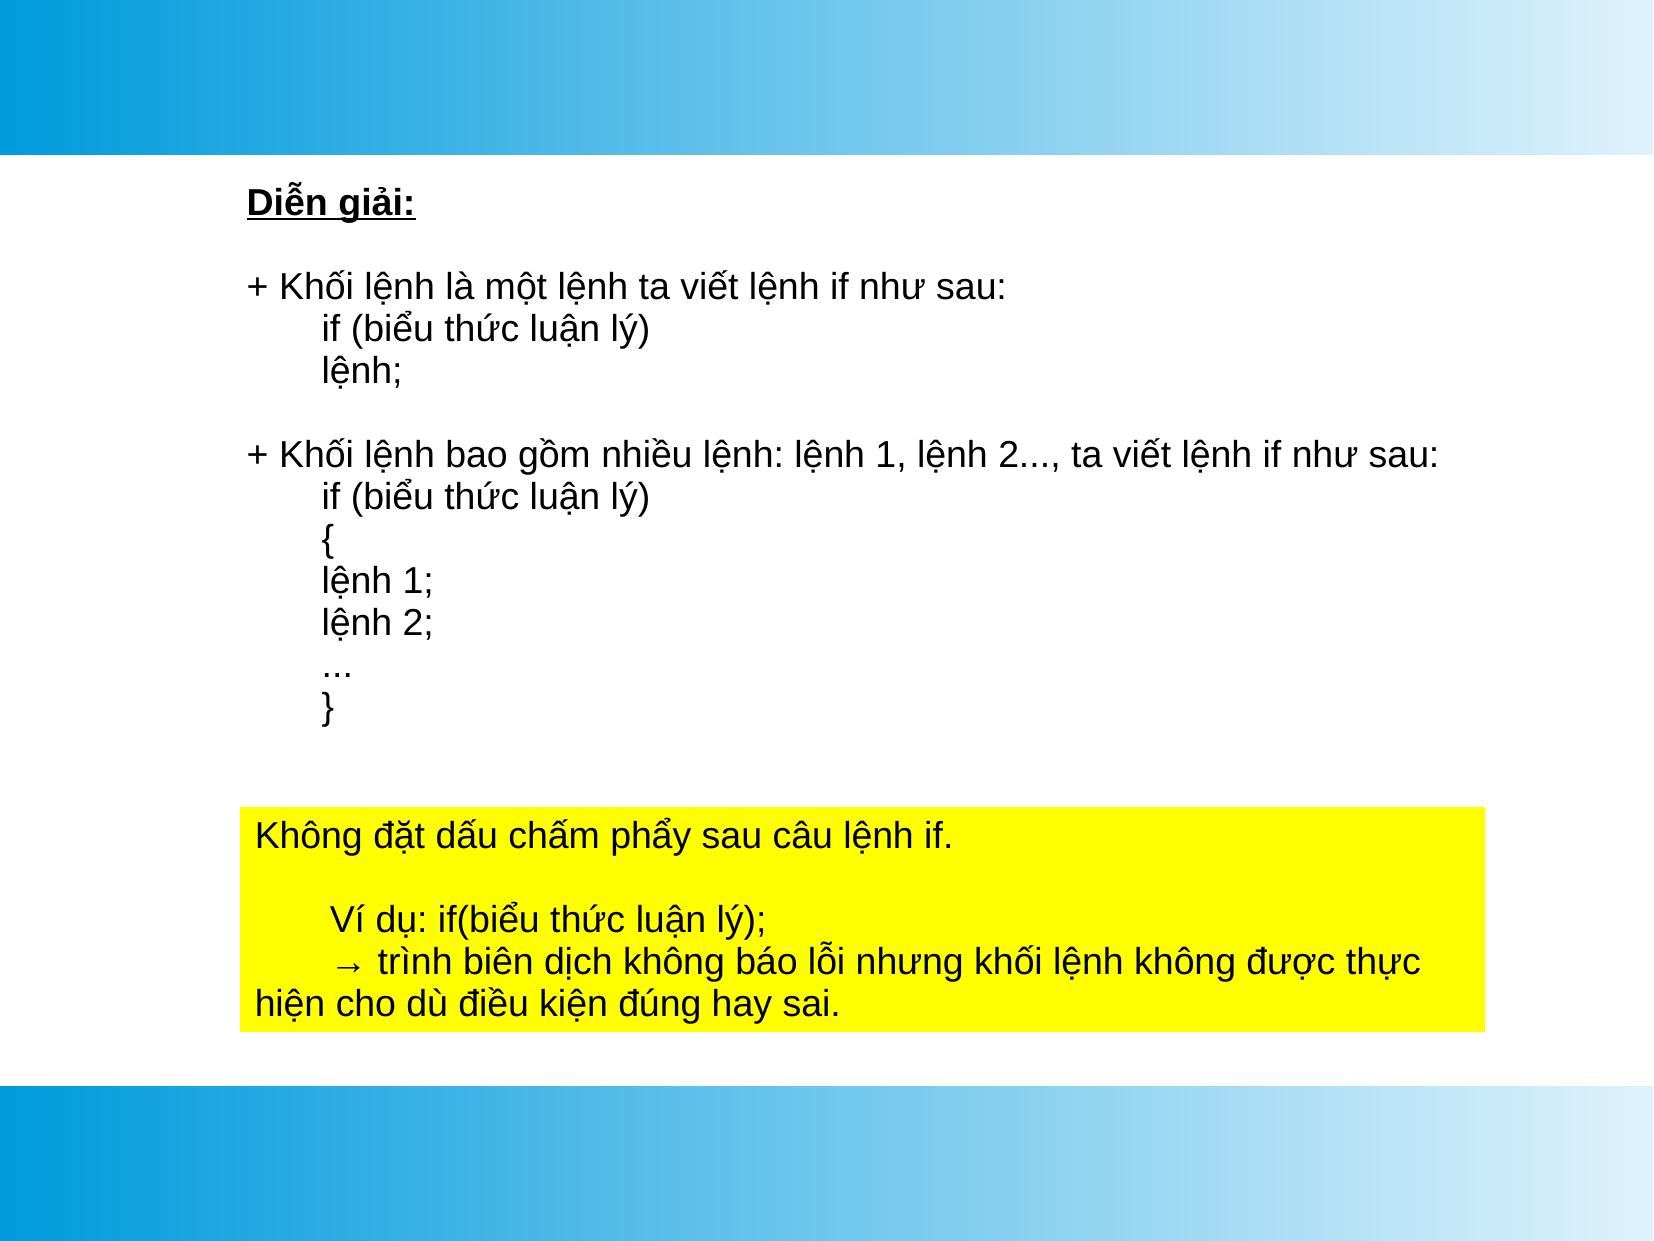

Diễn giải:
+ Khối lệnh là một lệnh ta viết lệnh if như sau:
	if (biểu thức luận lý)
	lệnh;
+ Khối lệnh bao gồm nhiều lệnh: lệnh 1, lệnh 2..., ta viết lệnh if như sau:
	if (biểu thức luận lý)
	{
	lệnh 1;
	lệnh 2;
	...
	}
Không đặt dấu chấm phẩy sau câu lệnh if.
	Ví dụ: if(biểu thức luận lý);
	→ trình biên dịch không báo lỗi nhưng khối lệnh không được thực hiện cho dù điều kiện đúng hay sai.